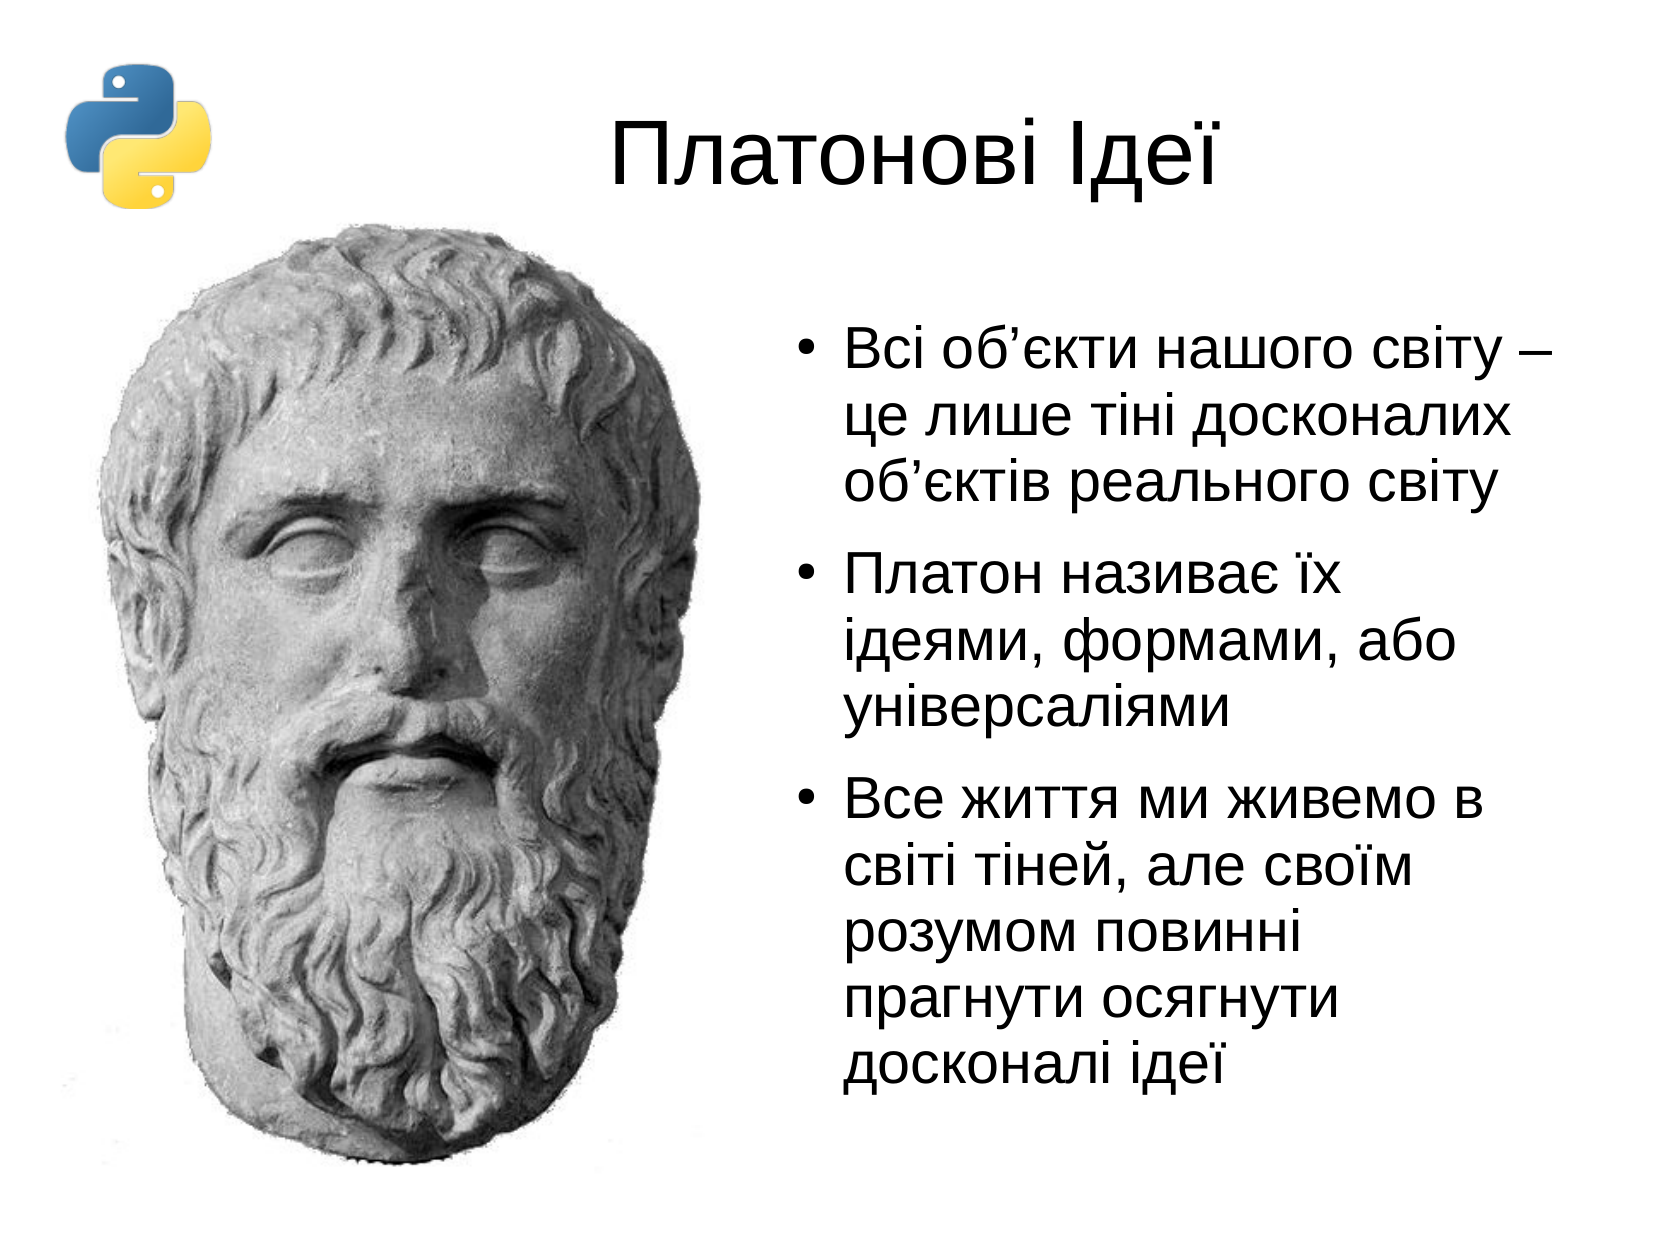

# Платонові Ідеї
Всі об’єкти нашого світу – це лише тіні досконалих об’єктів реального світу
Платон називає їх ідеями, формами, або універсаліями
Все життя ми живемо в світі тіней, але своїм розумом повинні прагнути осягнути досконалі ідеї